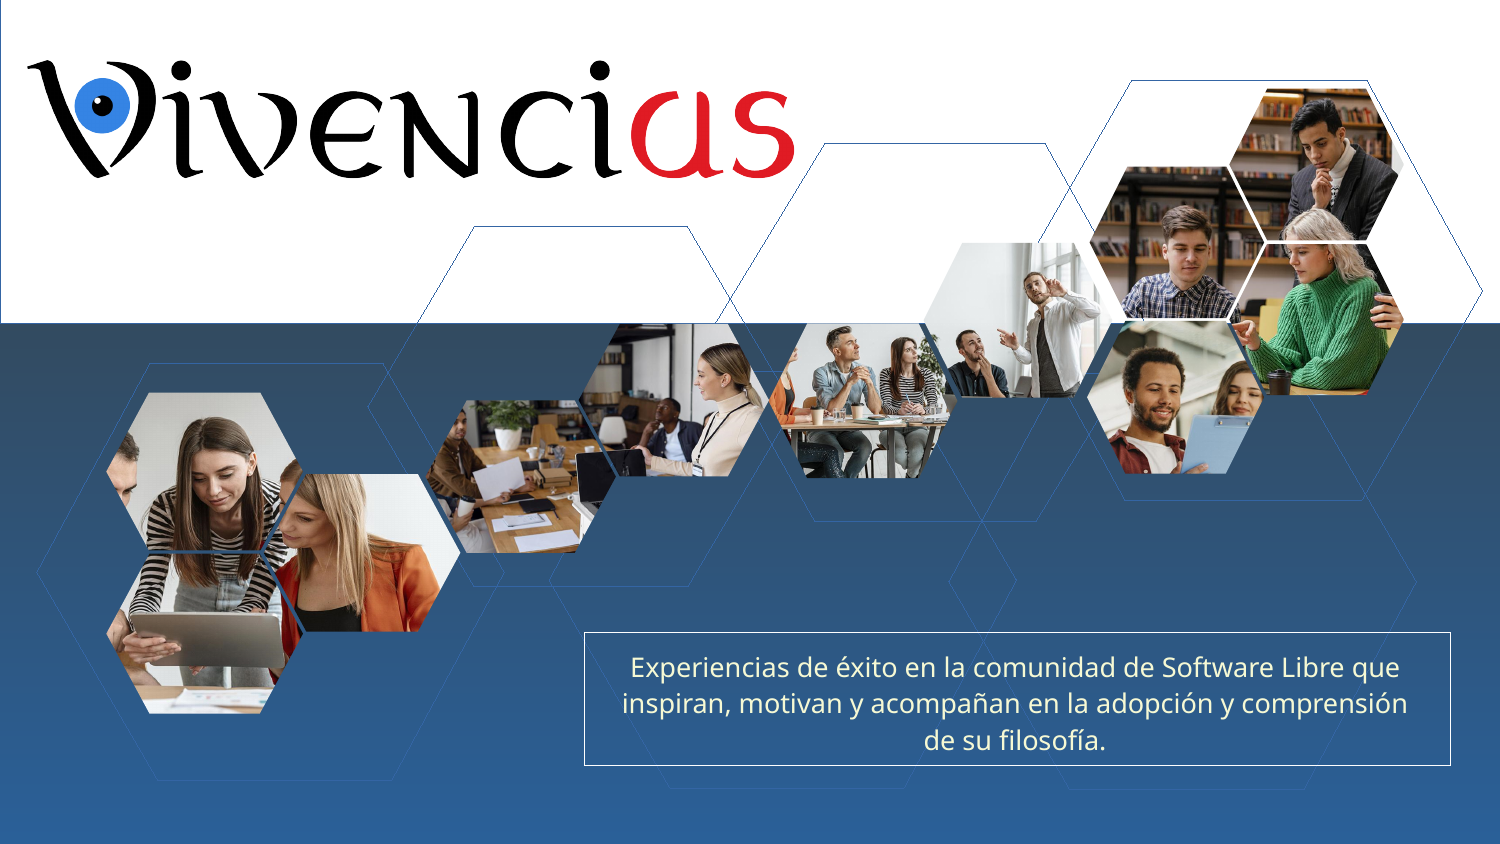

Experiencias de éxito en la comunidad de Software Libre que inspiran, motivan y acompañan en la adopción y comprensión de su filosofía.